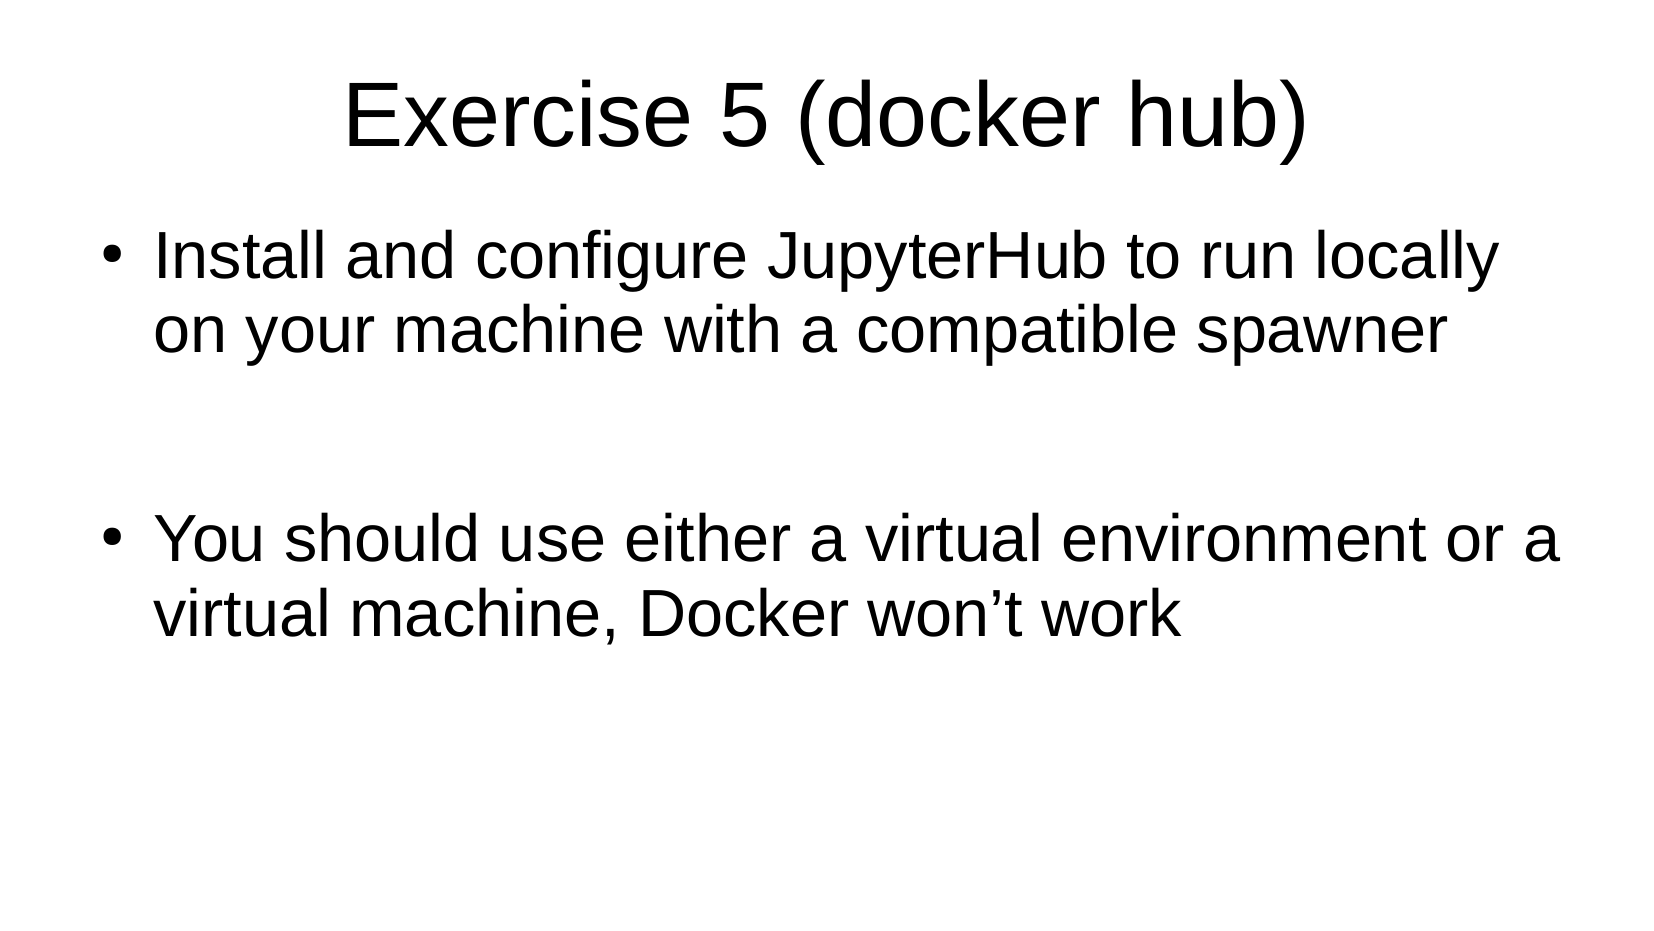

# Exercise 5 (docker hub)
Install and configure JupyterHub to run locally on your machine with a compatible spawner
You should use either a virtual environment or a virtual machine, Docker won’t work